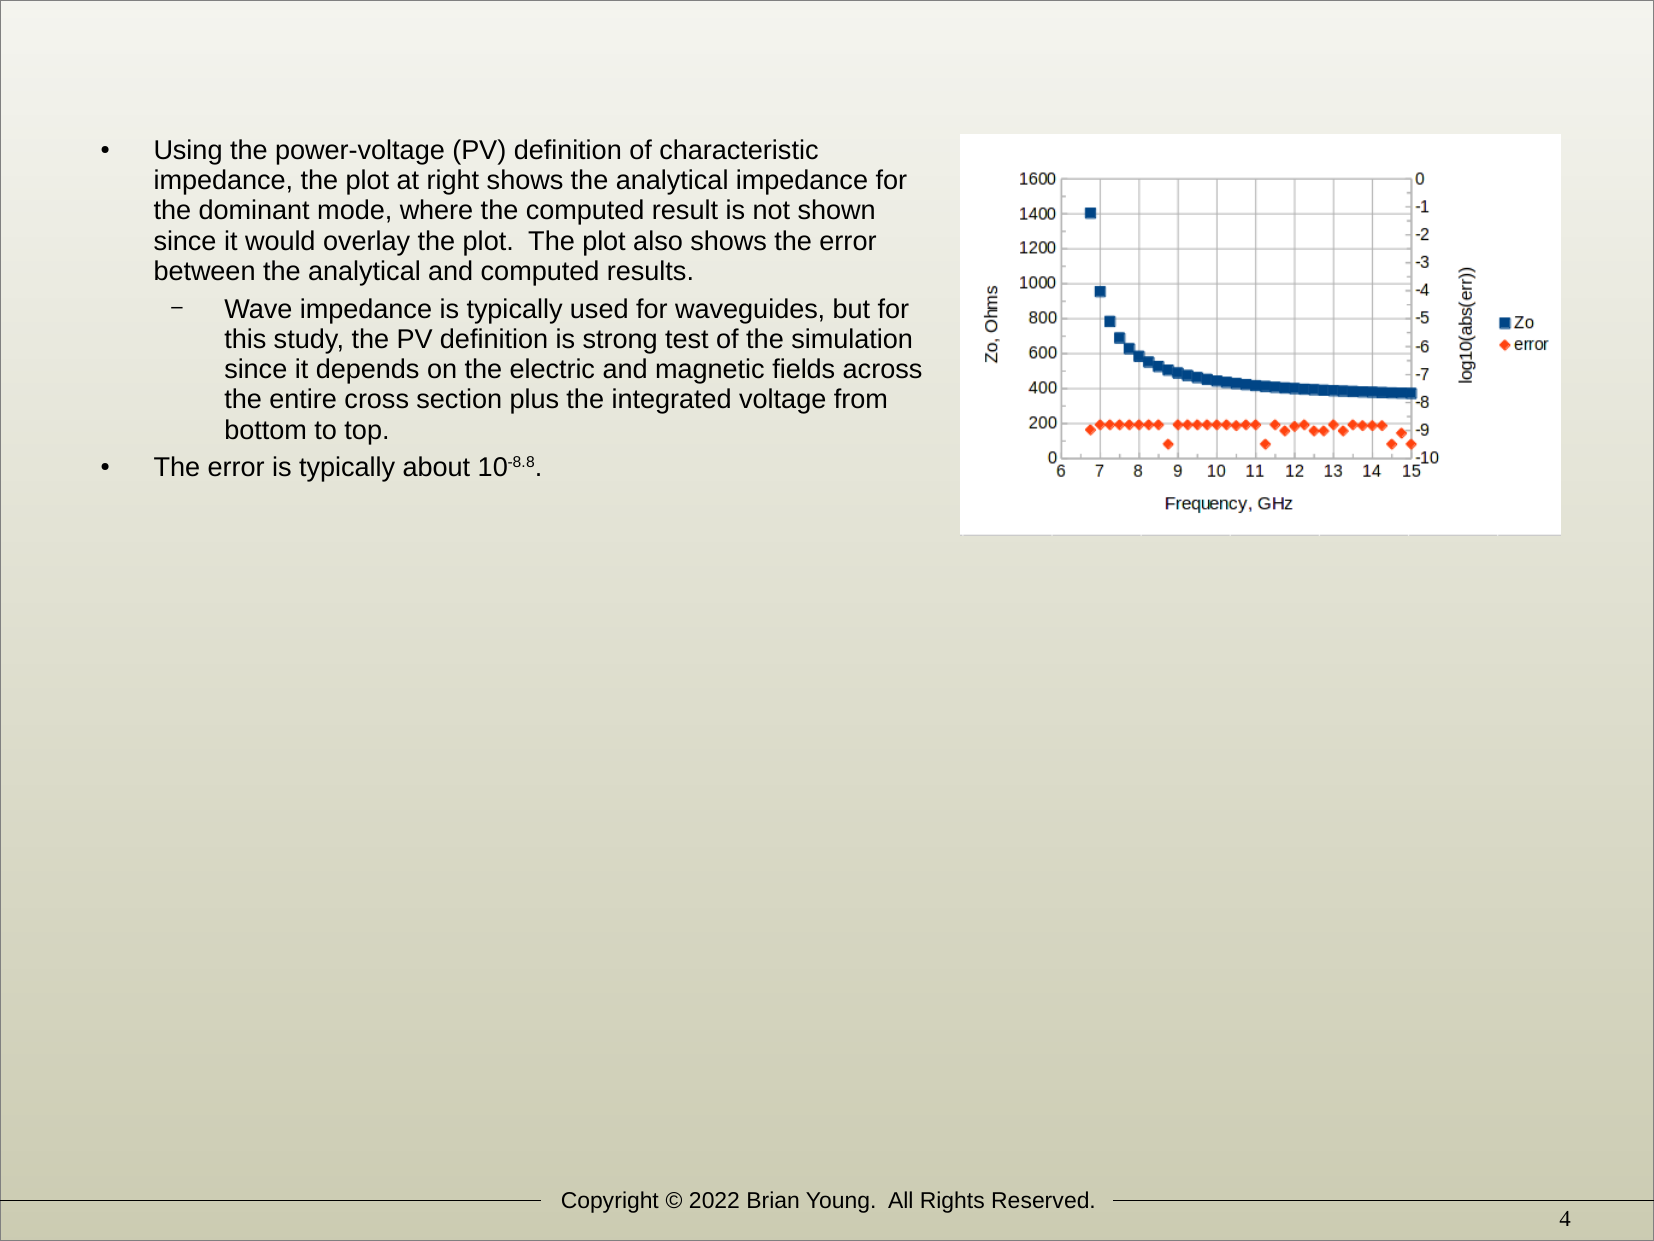

# Using the power-voltage (PV) definition of characteristic impedance, the plot at right shows the analytical impedance for the dominant mode, where the computed result is not shown since it would overlay the plot. The plot also shows the error between the analytical and computed results.
Wave impedance is typically used for waveguides, but for this study, the PV definition is strong test of the simulation since it depends on the electric and magnetic fields across the entire cross section plus the integrated voltage from bottom to top.
The error is typically about 10-8.8.
4